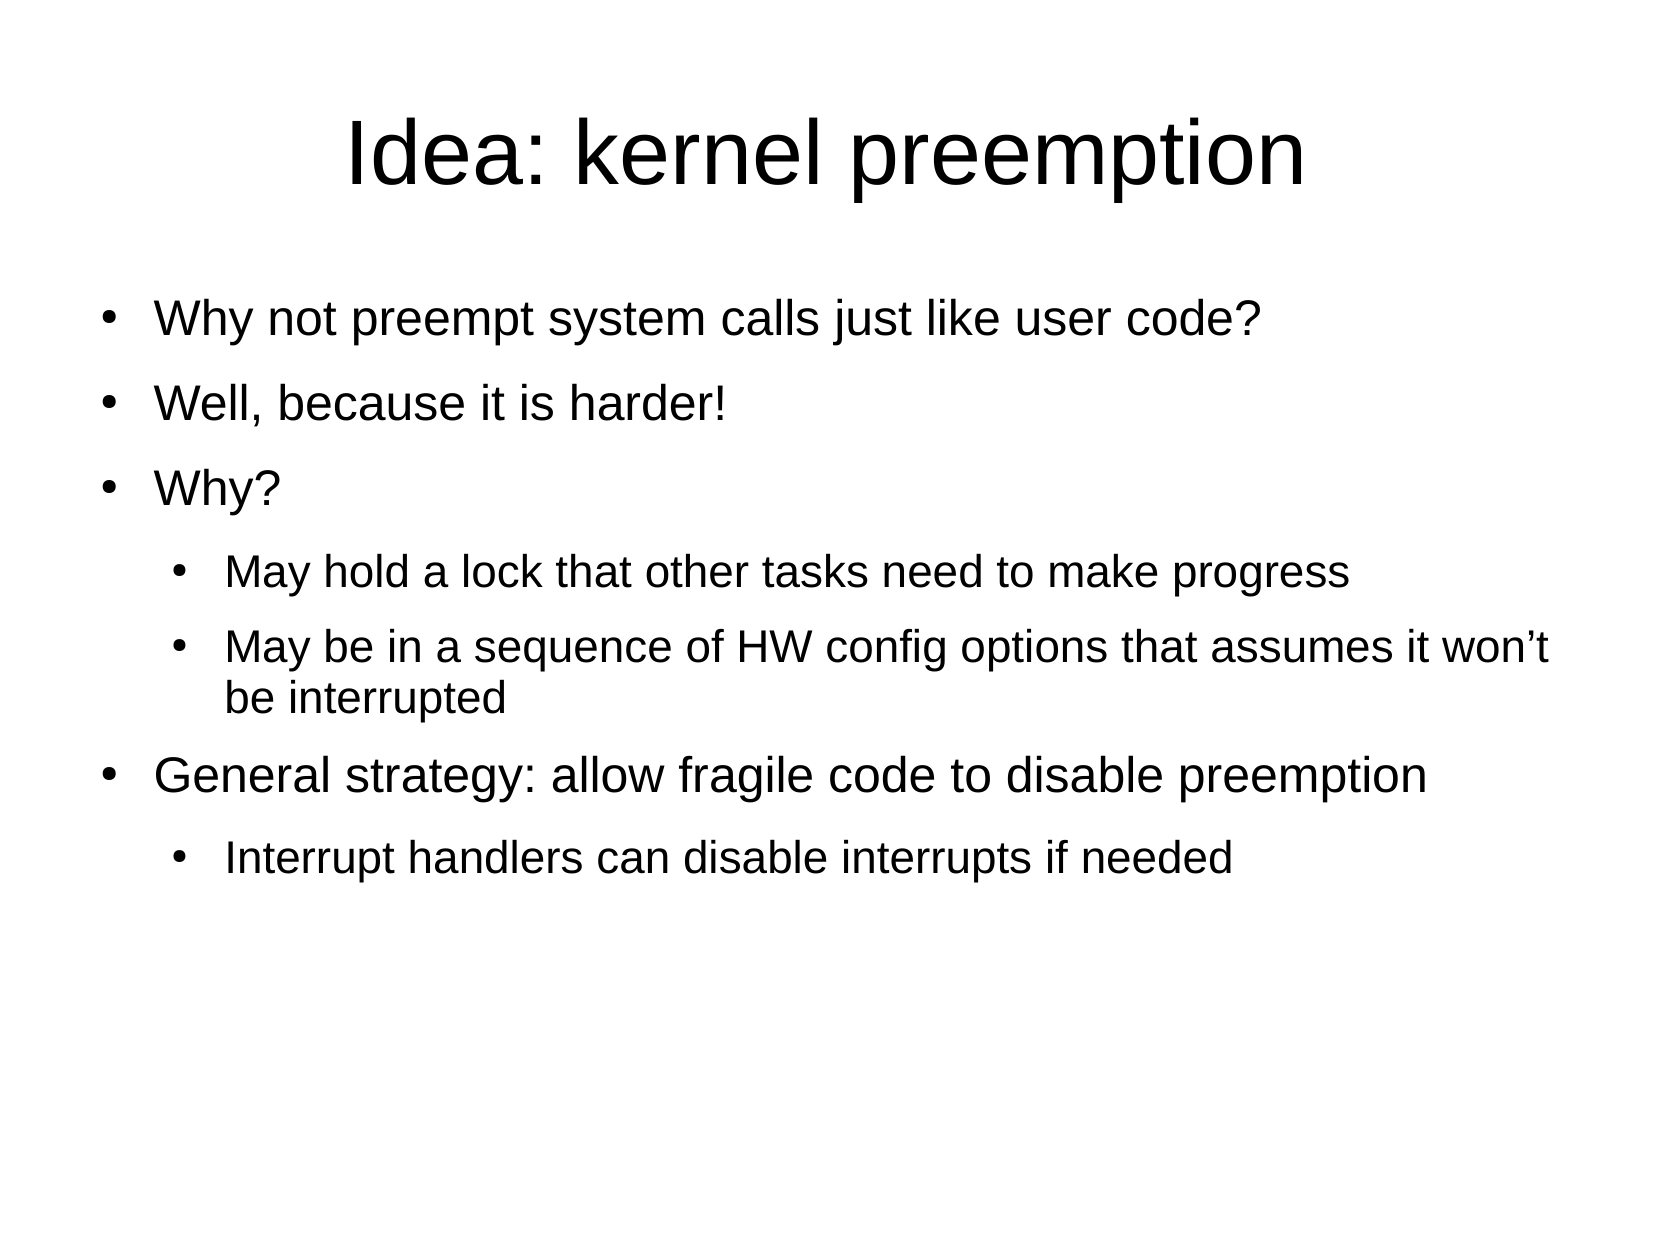

# Idea: kernel preemption
Why not preempt system calls just like user code?
Well, because it is harder!
Why?
May hold a lock that other tasks need to make progress
May be in a sequence of HW config options that assumes it won’t be interrupted
General strategy: allow fragile code to disable preemption
Interrupt handlers can disable interrupts if needed